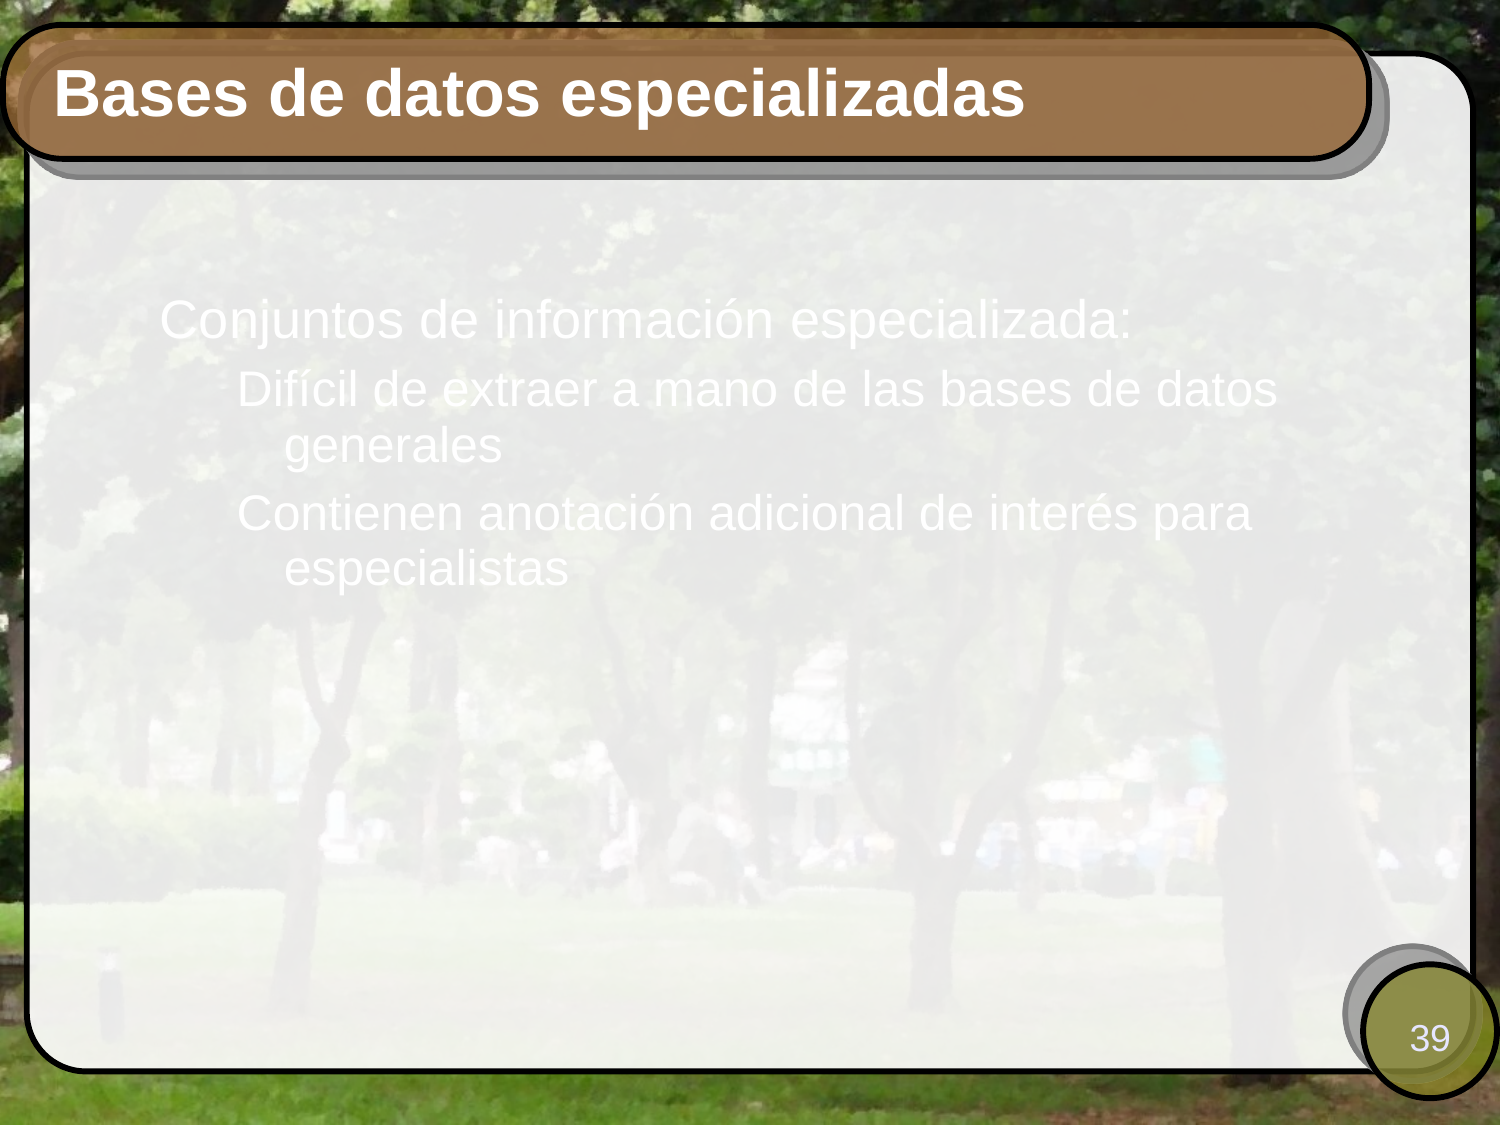

# Bases de datos especializadas
Conjuntos de información especializada:
Difícil de extraer a mano de las bases de datos generales
Contienen anotación adicional de interés para especialistas
39